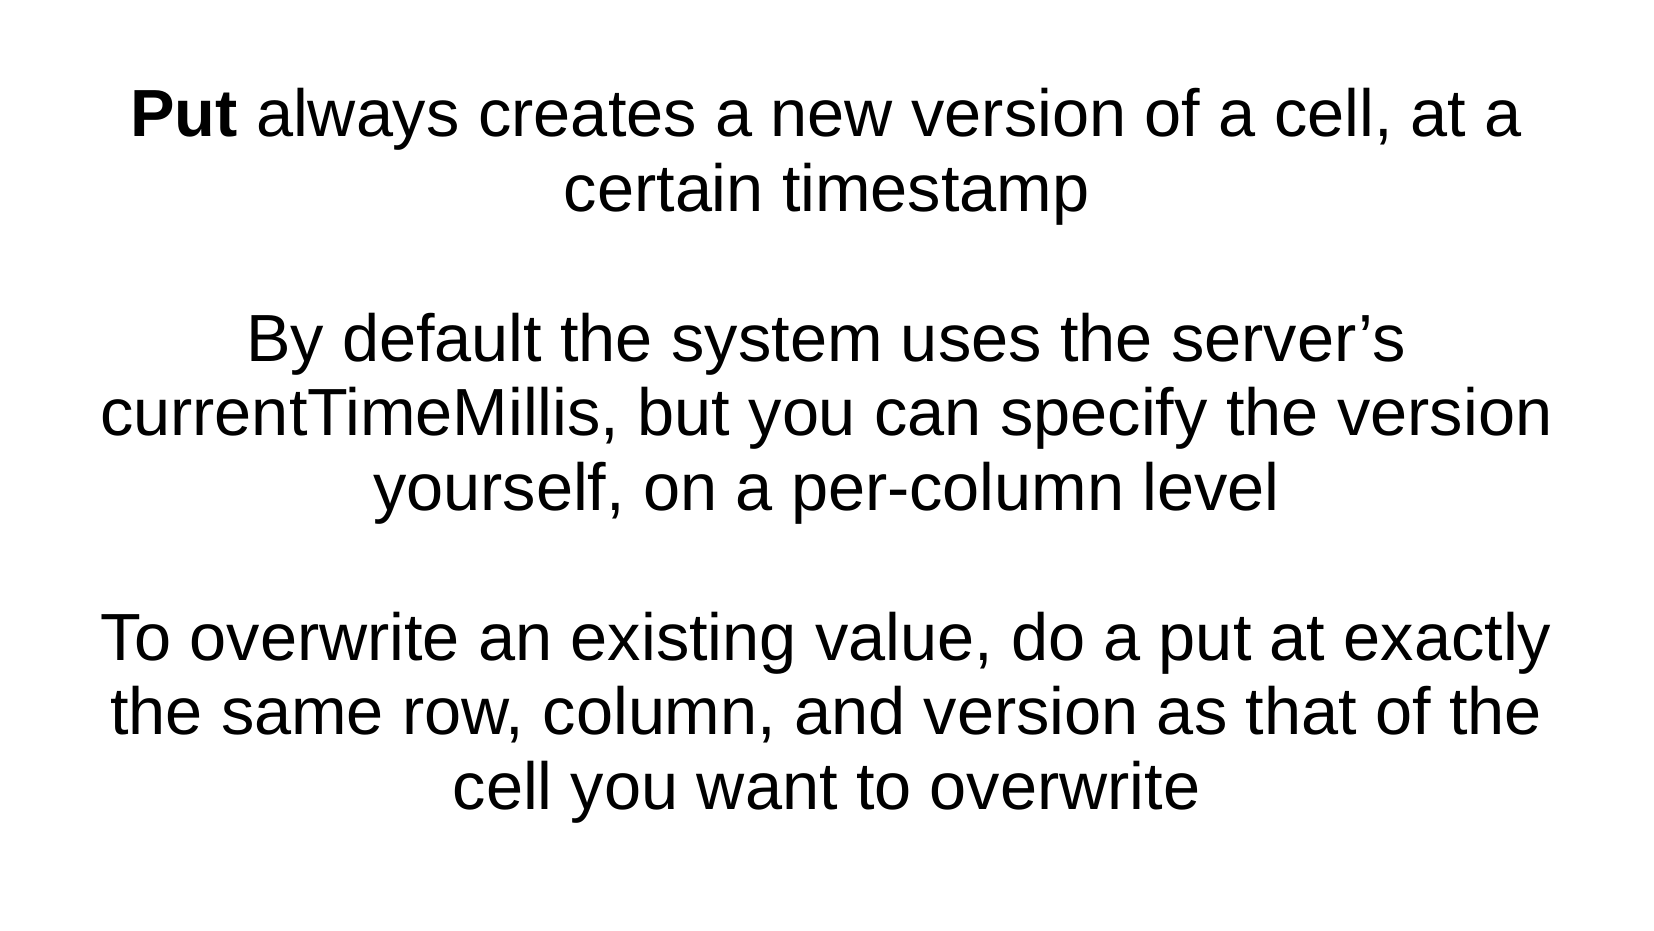

# Put always creates a new version of a cell, at a certain timestamp
By default the system uses the server’s currentTimeMillis, but you can specify the version yourself, on a per-column level
To overwrite an existing value, do a put at exactly the same row, column, and version as that of the cell you want to overwrite